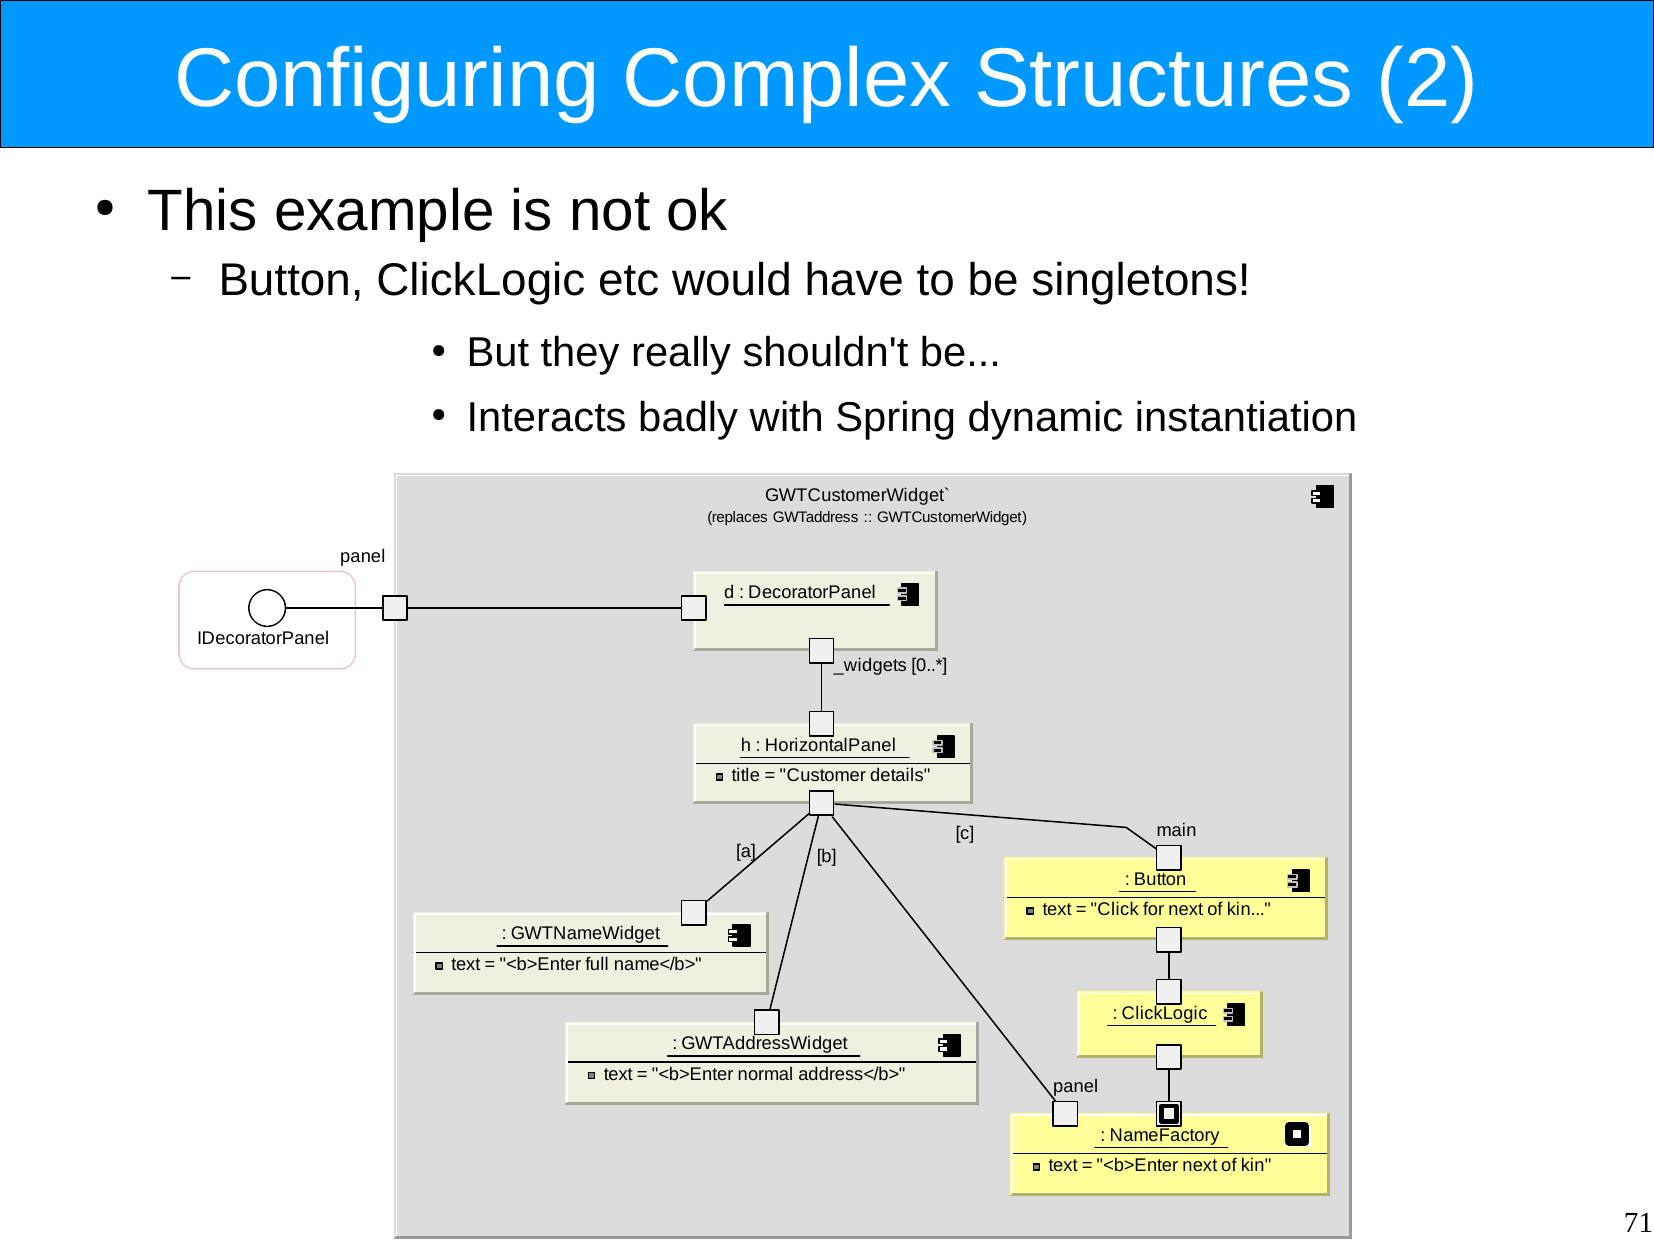

# Configuring Complex Structures (2)
This example is not ok
Button, ClickLogic etc would have to be singletons!
But they really shouldn't be...
Interacts badly with Spring dynamic instantiation
71